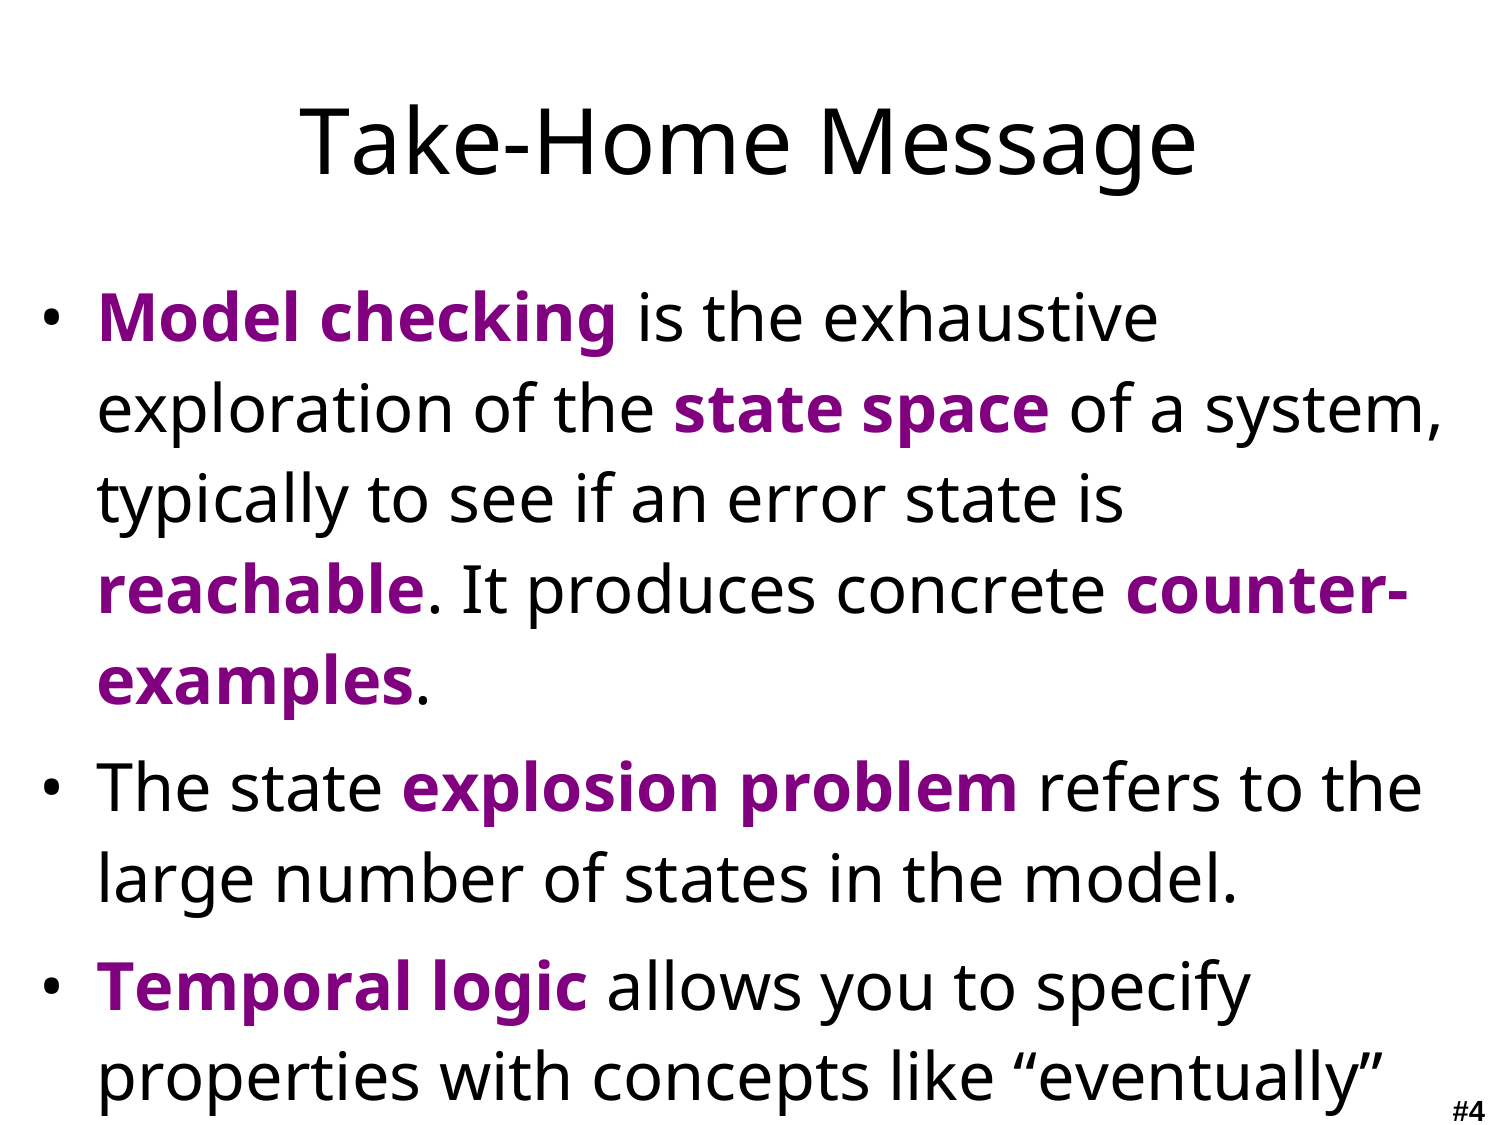

# Take-Home Message
Model checking is the exhaustive exploration of the state space of a system, typically to see if an error state is reachable. It produces concrete counter-examples.
The state explosion problem refers to the large number of states in the model.
Temporal logic allows you to specify properties with concepts like “eventually” and “always”.
4